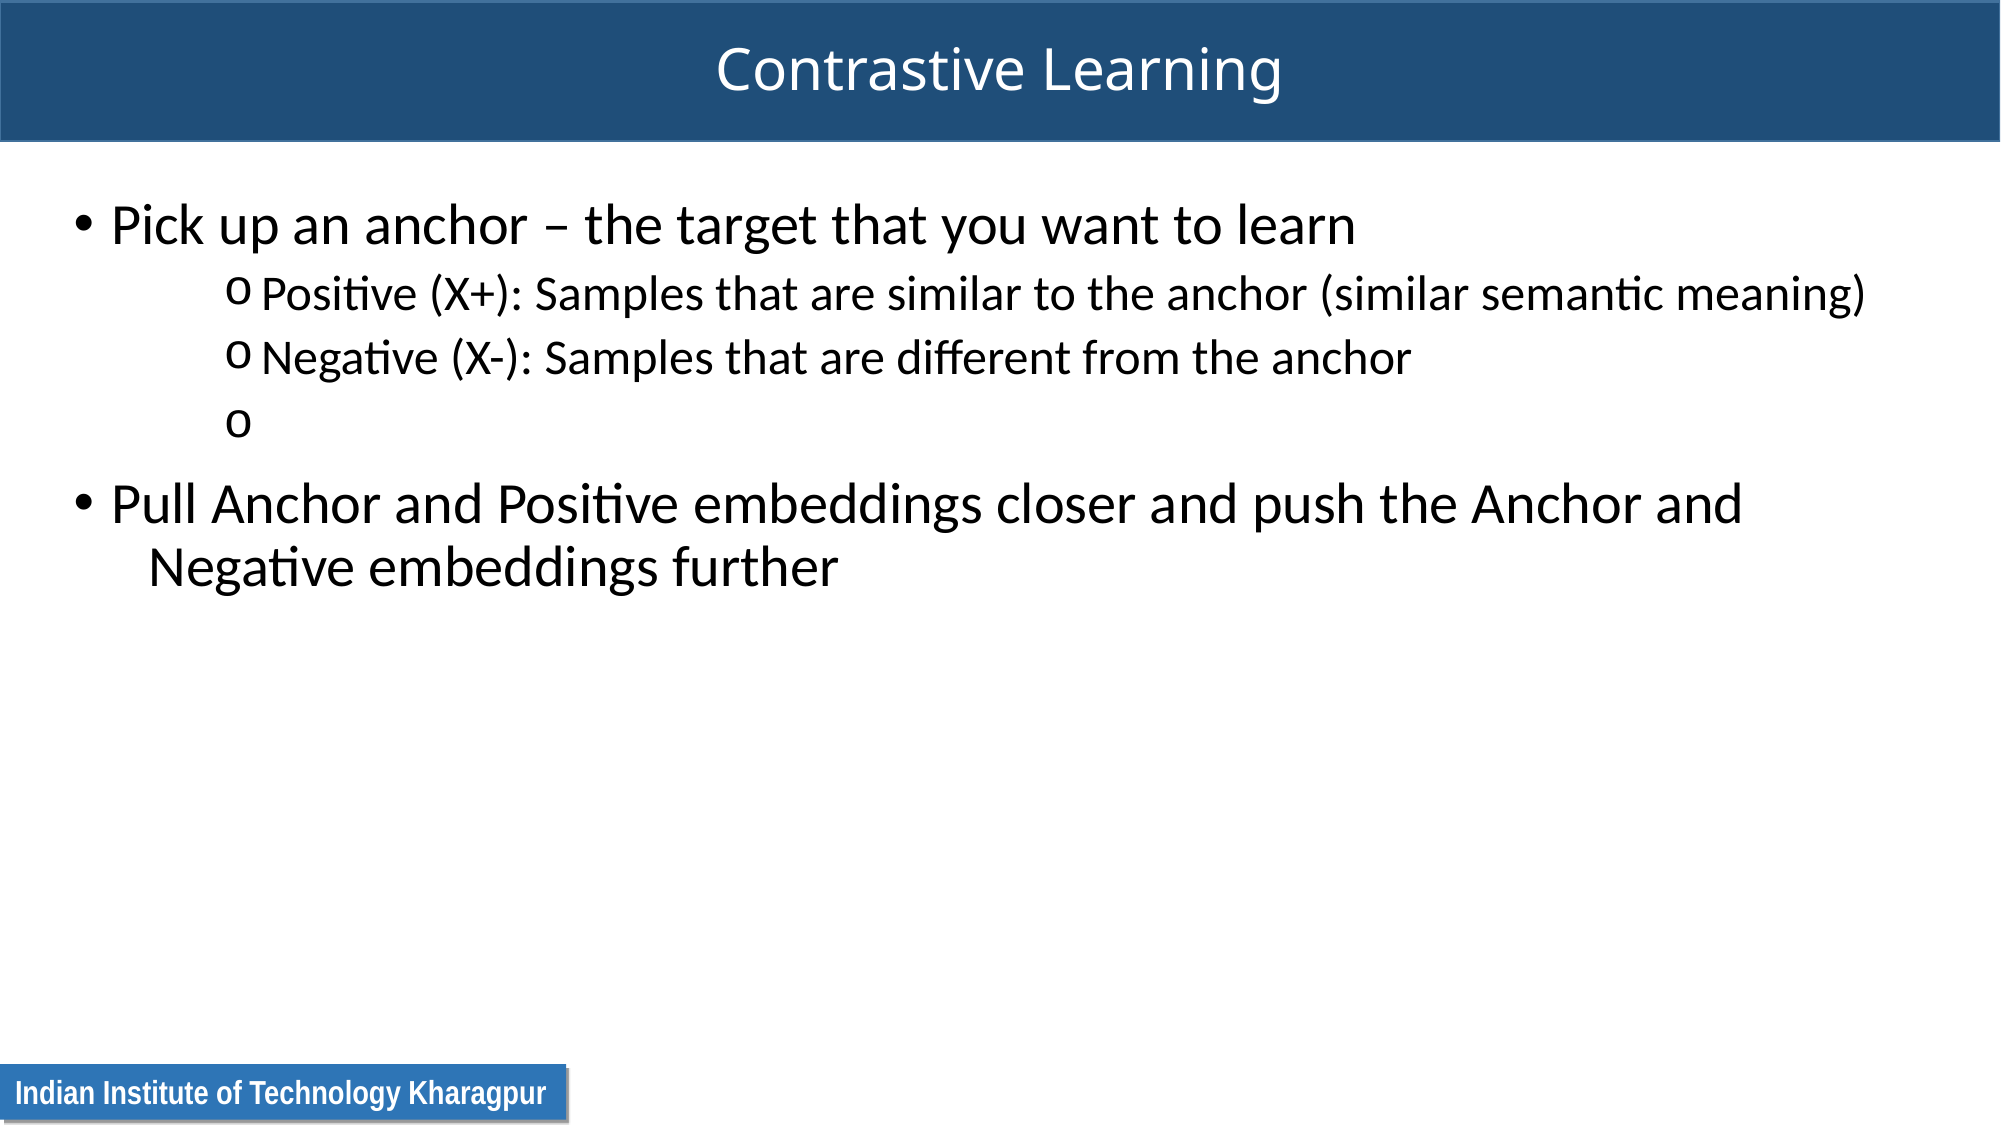

Contrastive Learning
# Pick up an anchor – the target that you want to learn
Positive (X+): Samples that are similar to the anchor (similar semantic meaning)
Negative (X-): Samples that are different from the anchor
Pull Anchor and Positive embeddings closer and push the Anchor and Negative embeddings further